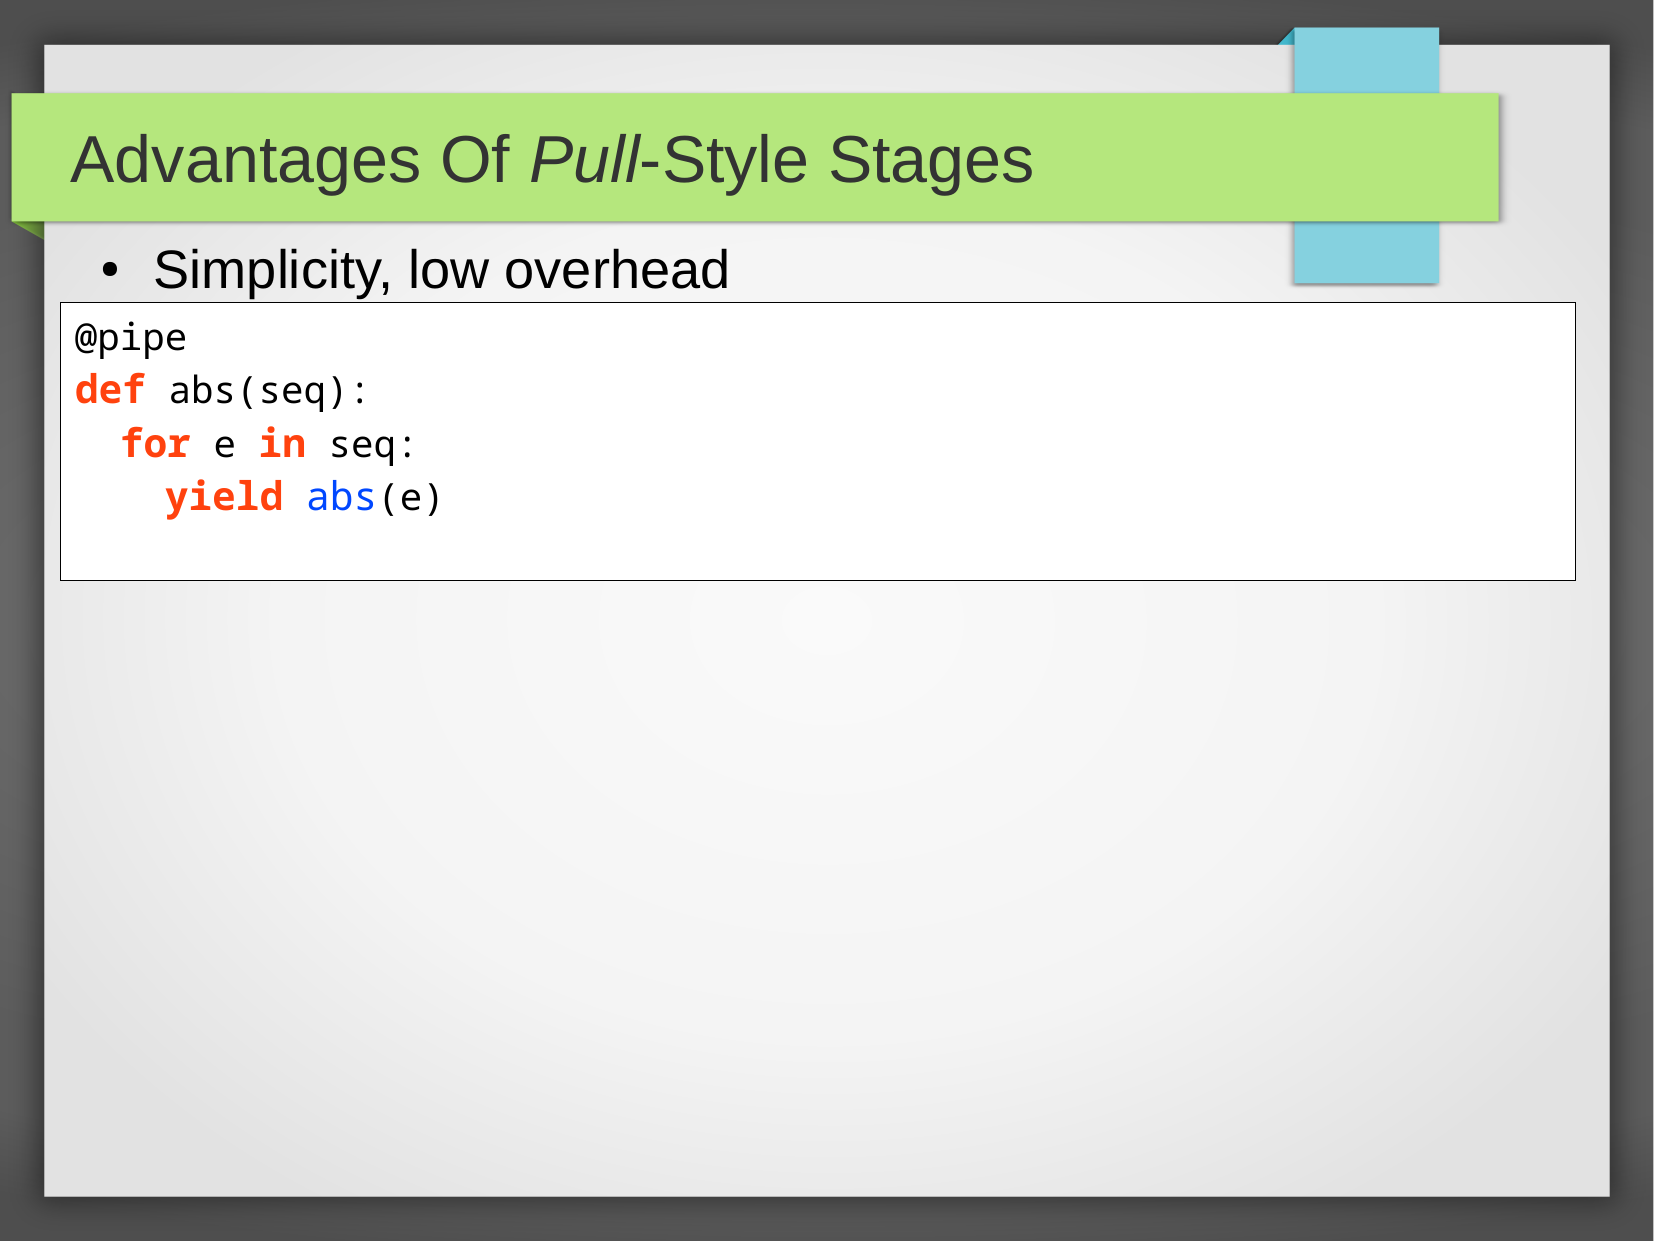

# Advantages Of Pull-Style Stages
Simplicity, low overhead
@pipe
def abs(seq):
 for e in seq:
 yield abs(e)